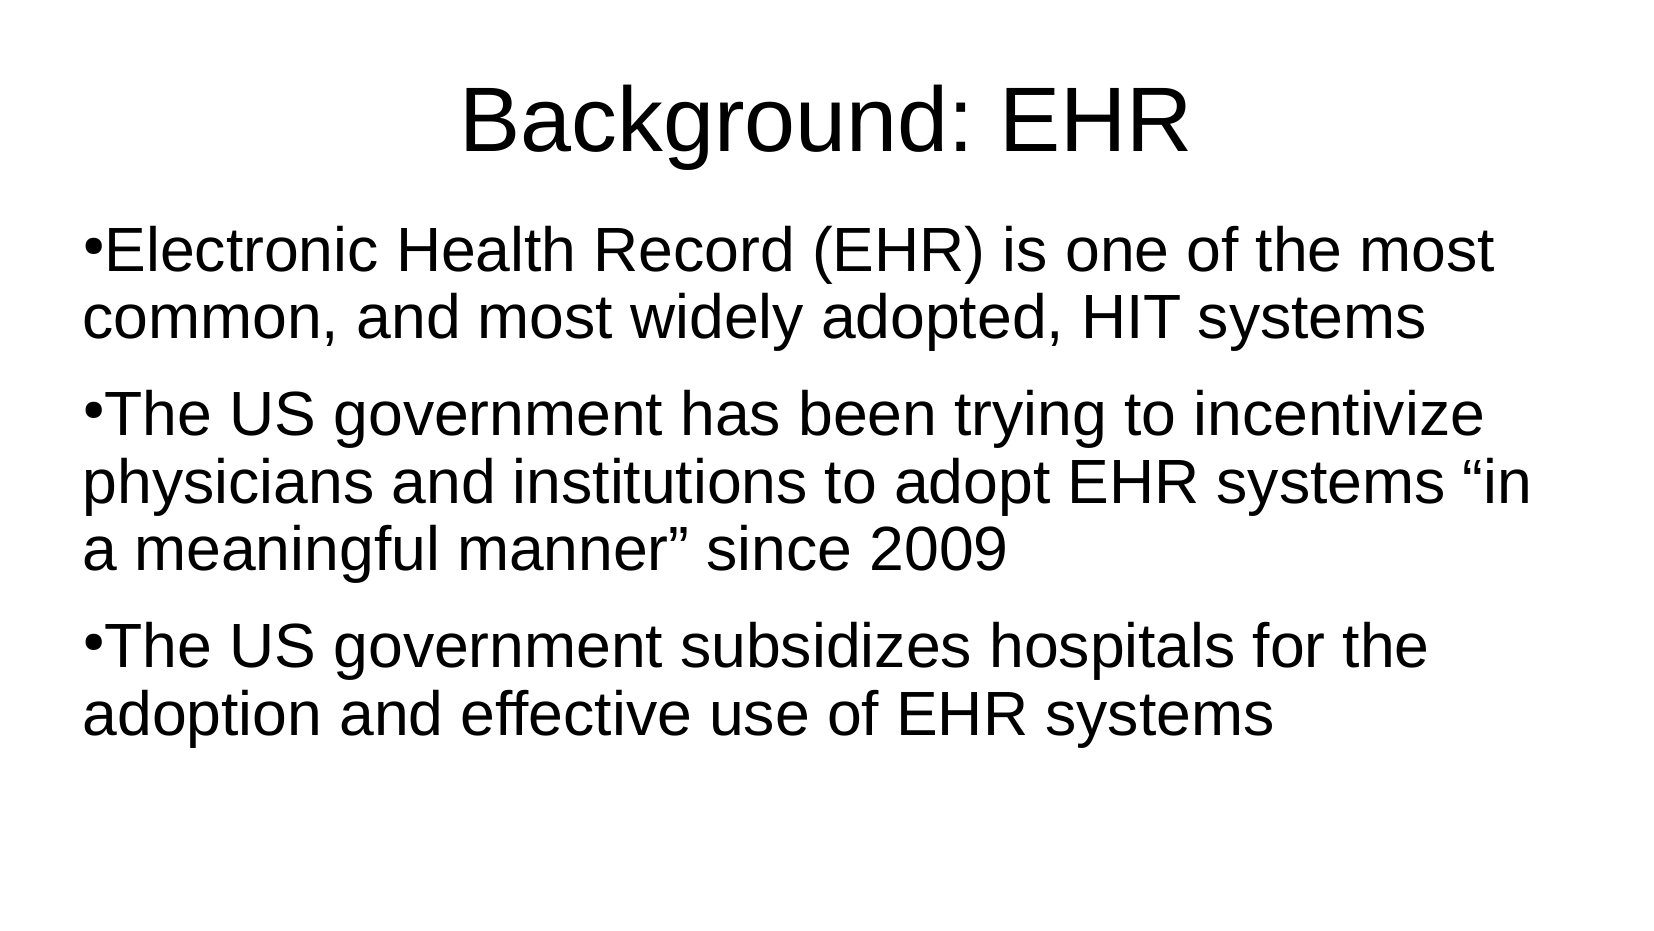

# Background: EHR
Electronic Health Record (EHR) is one of the most common, and most widely adopted, HIT systems
The US government has been trying to incentivize physicians and institutions to adopt EHR systems “in a meaningful manner” since 2009
The US government subsidizes hospitals for the adoption and effective use of EHR systems